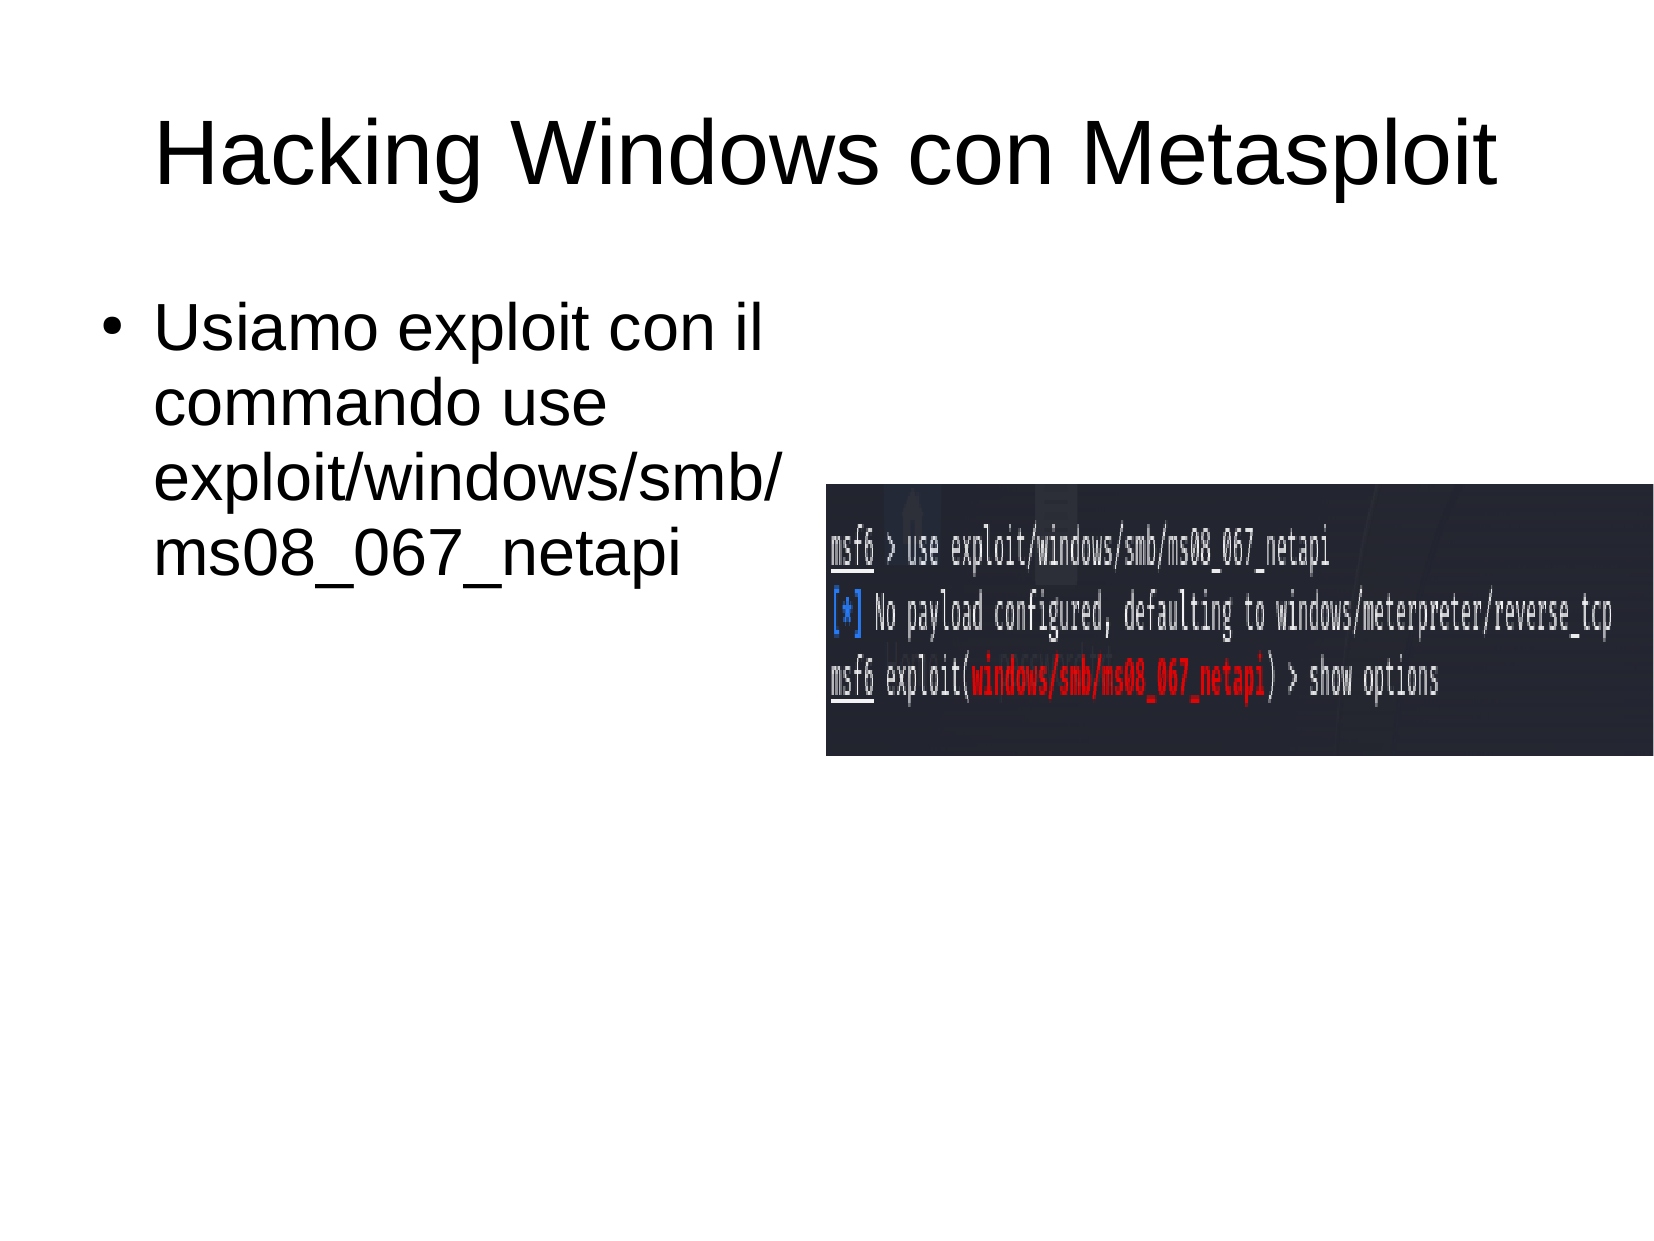

# Hacking Windows con Metasploit
Usiamo exploit con il commando use exploit/windows/smb/ms08_067_netapi